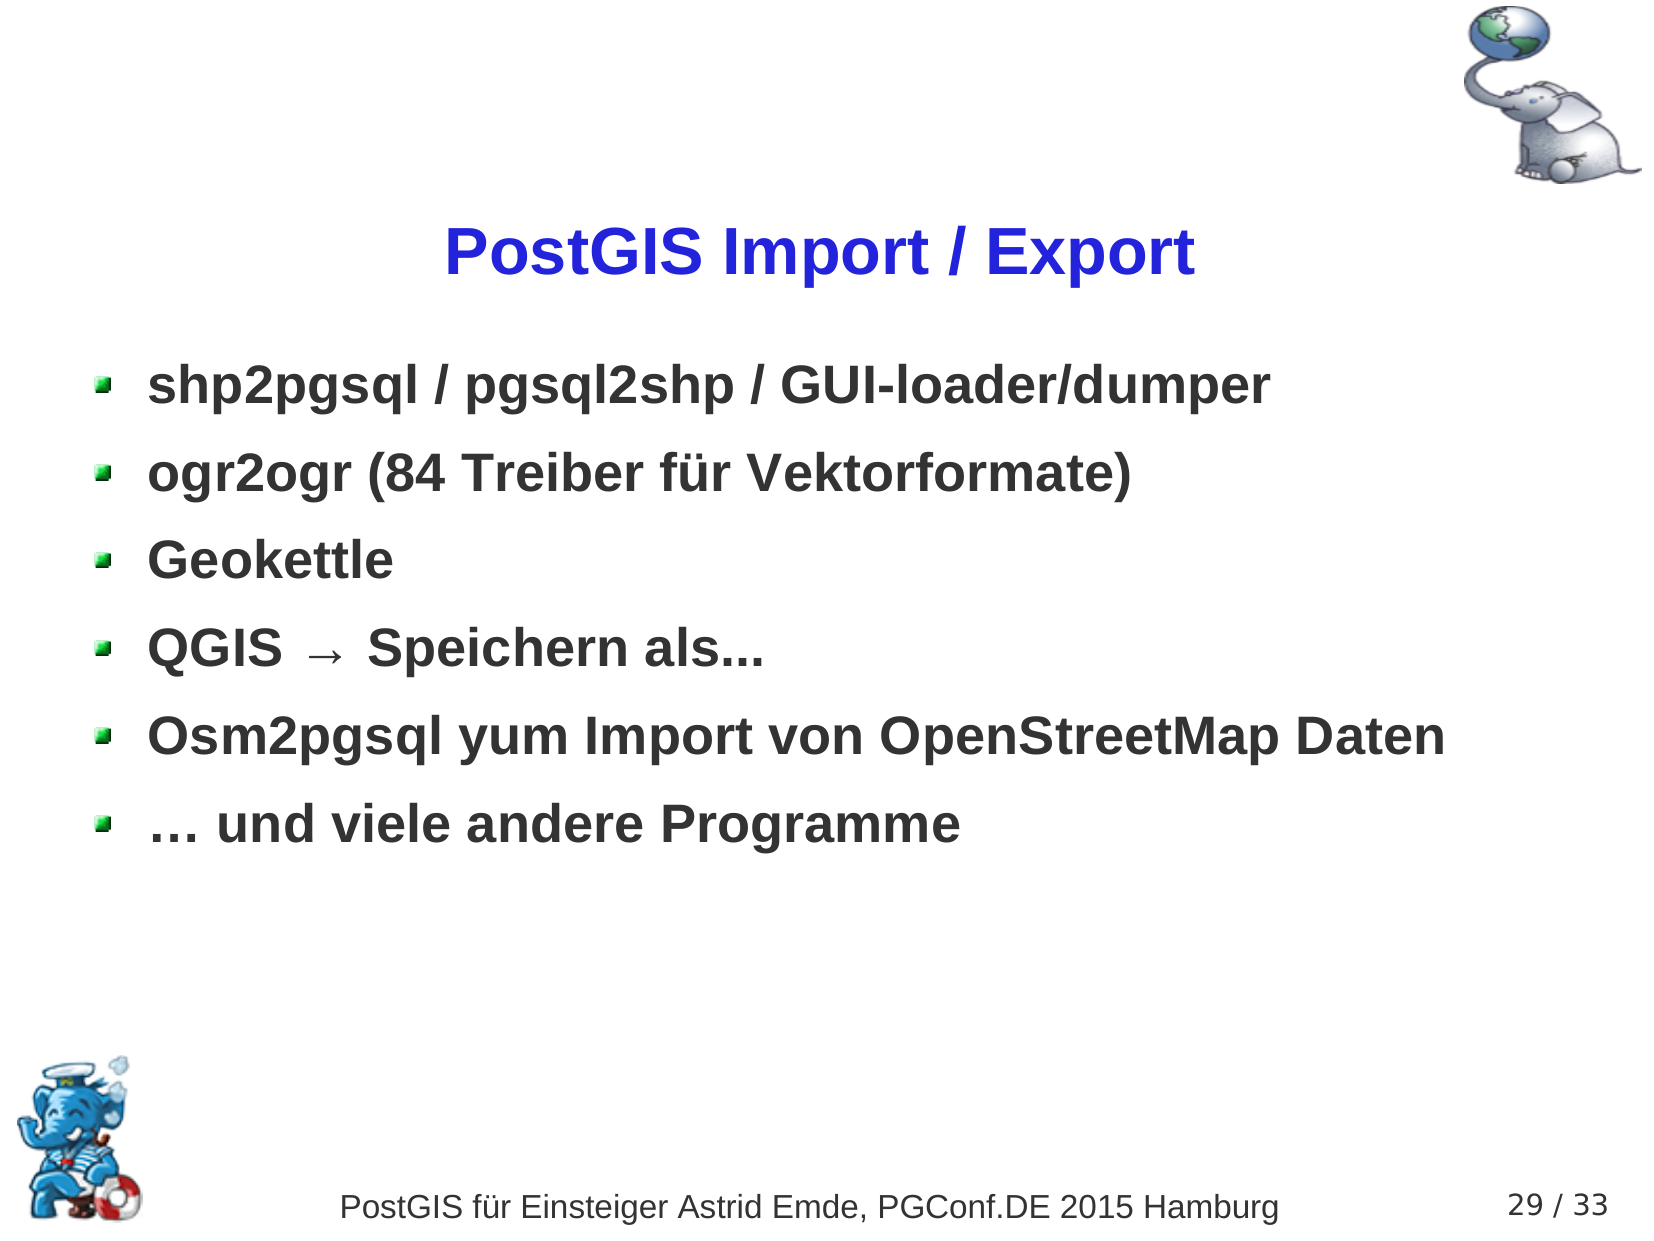

# PostGIS Import / Export
shp2pgsql / pgsql2shp / GUI-loader/dumper
ogr2ogr (84 Treiber für Vektorformate)
Geokettle
QGIS → Speichern als...
Osm2pgsql yum Import von OpenStreetMap Daten
… und viele andere Programme